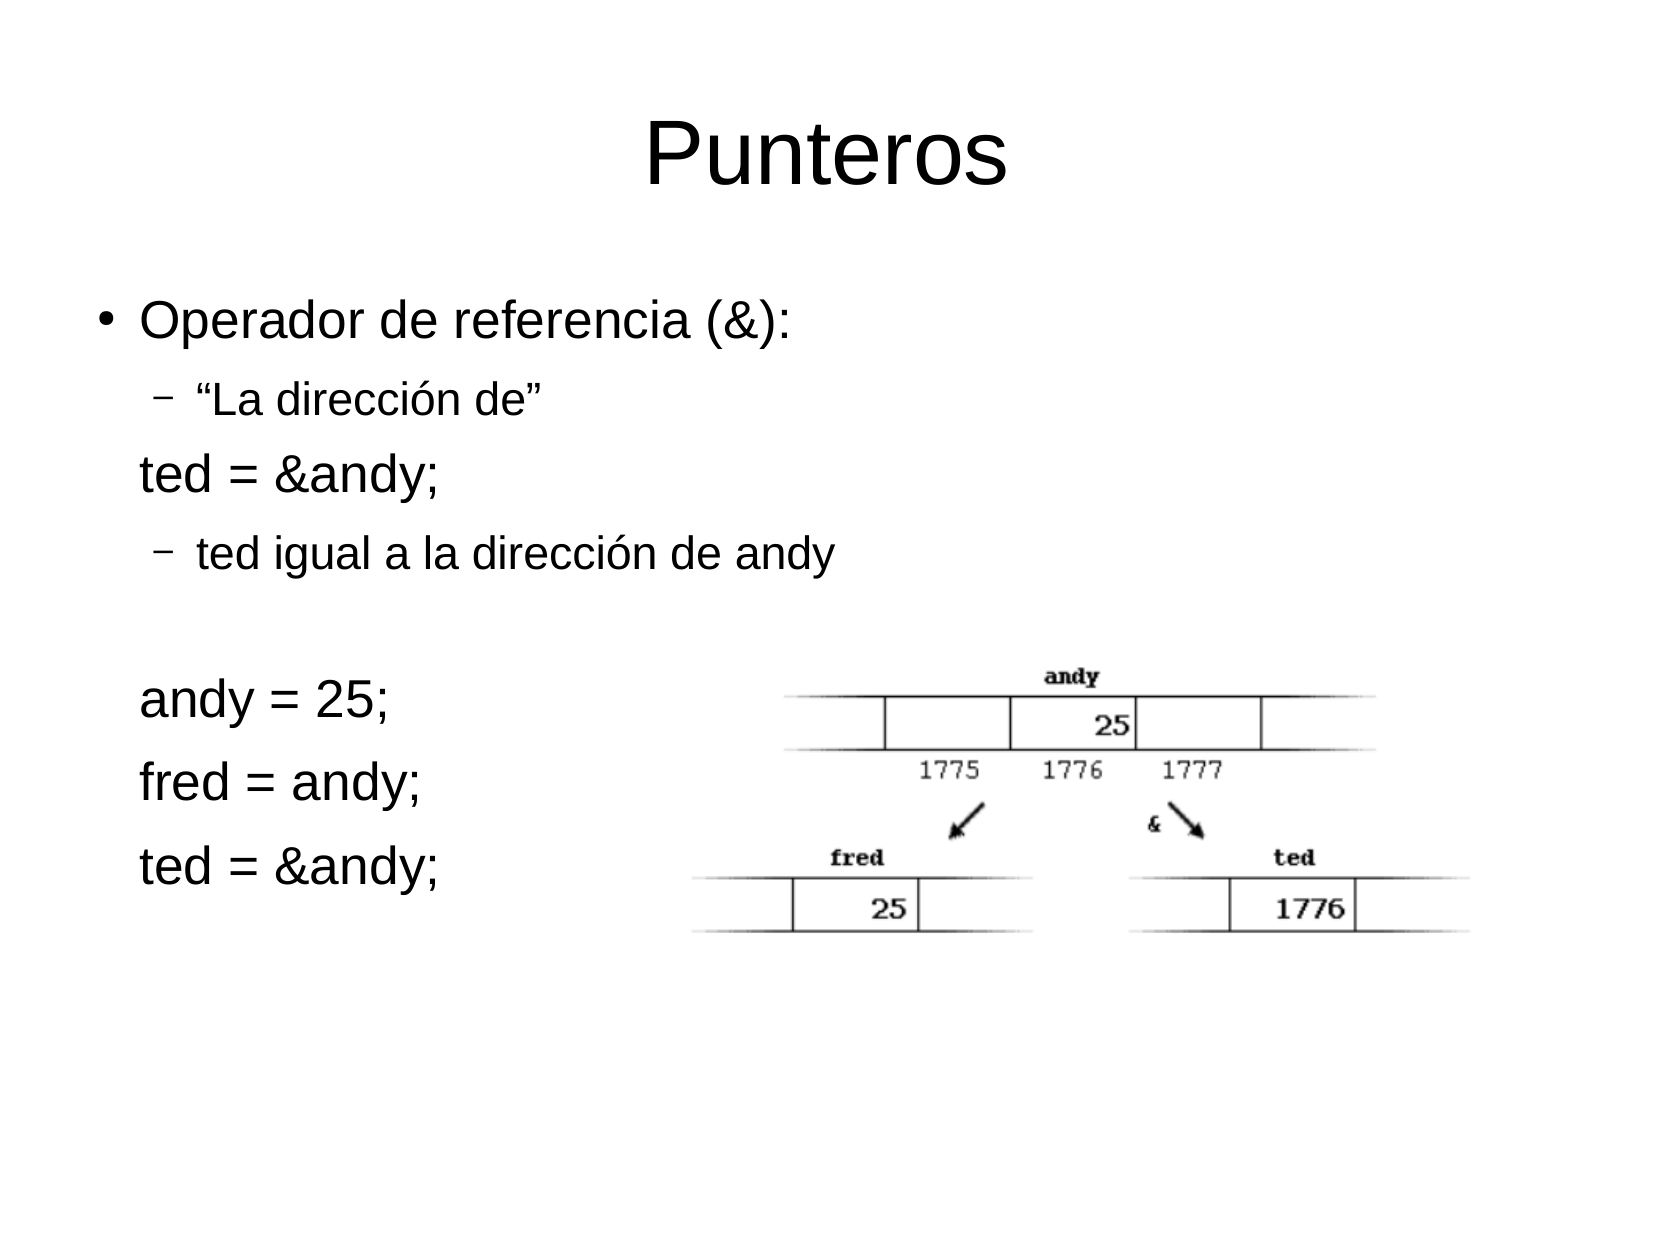

# Punteros
Operador de referencia (&):
“La dirección de”
ted = &andy;
ted igual a la dirección de andy
andy = 25;
fred = andy;
ted = &andy;